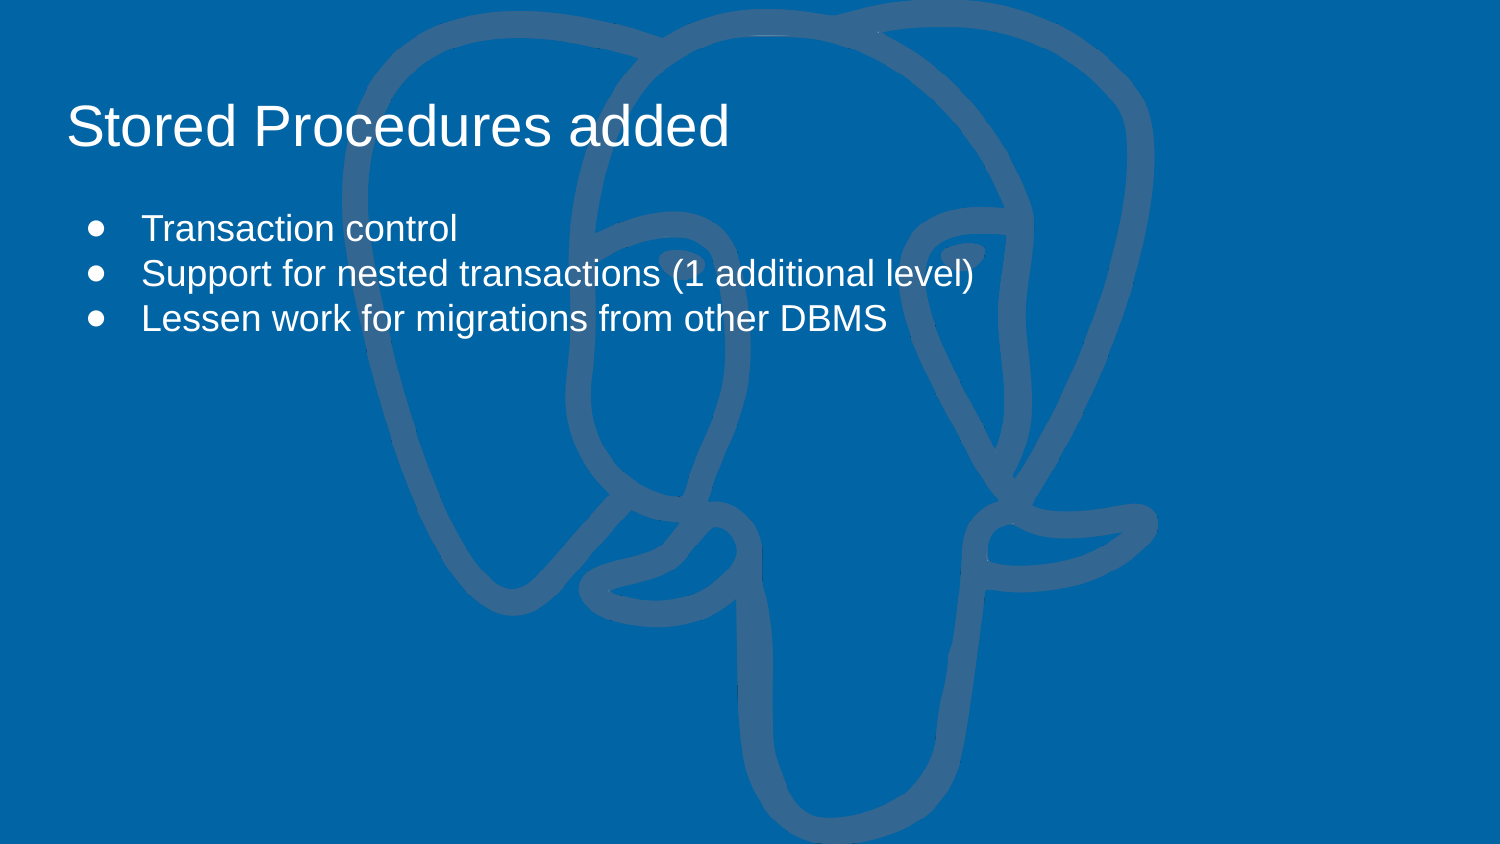

# Stored Procedures added
Transaction control
Support for nested transactions (1 additional level)
Lessen work for migrations from other DBMS